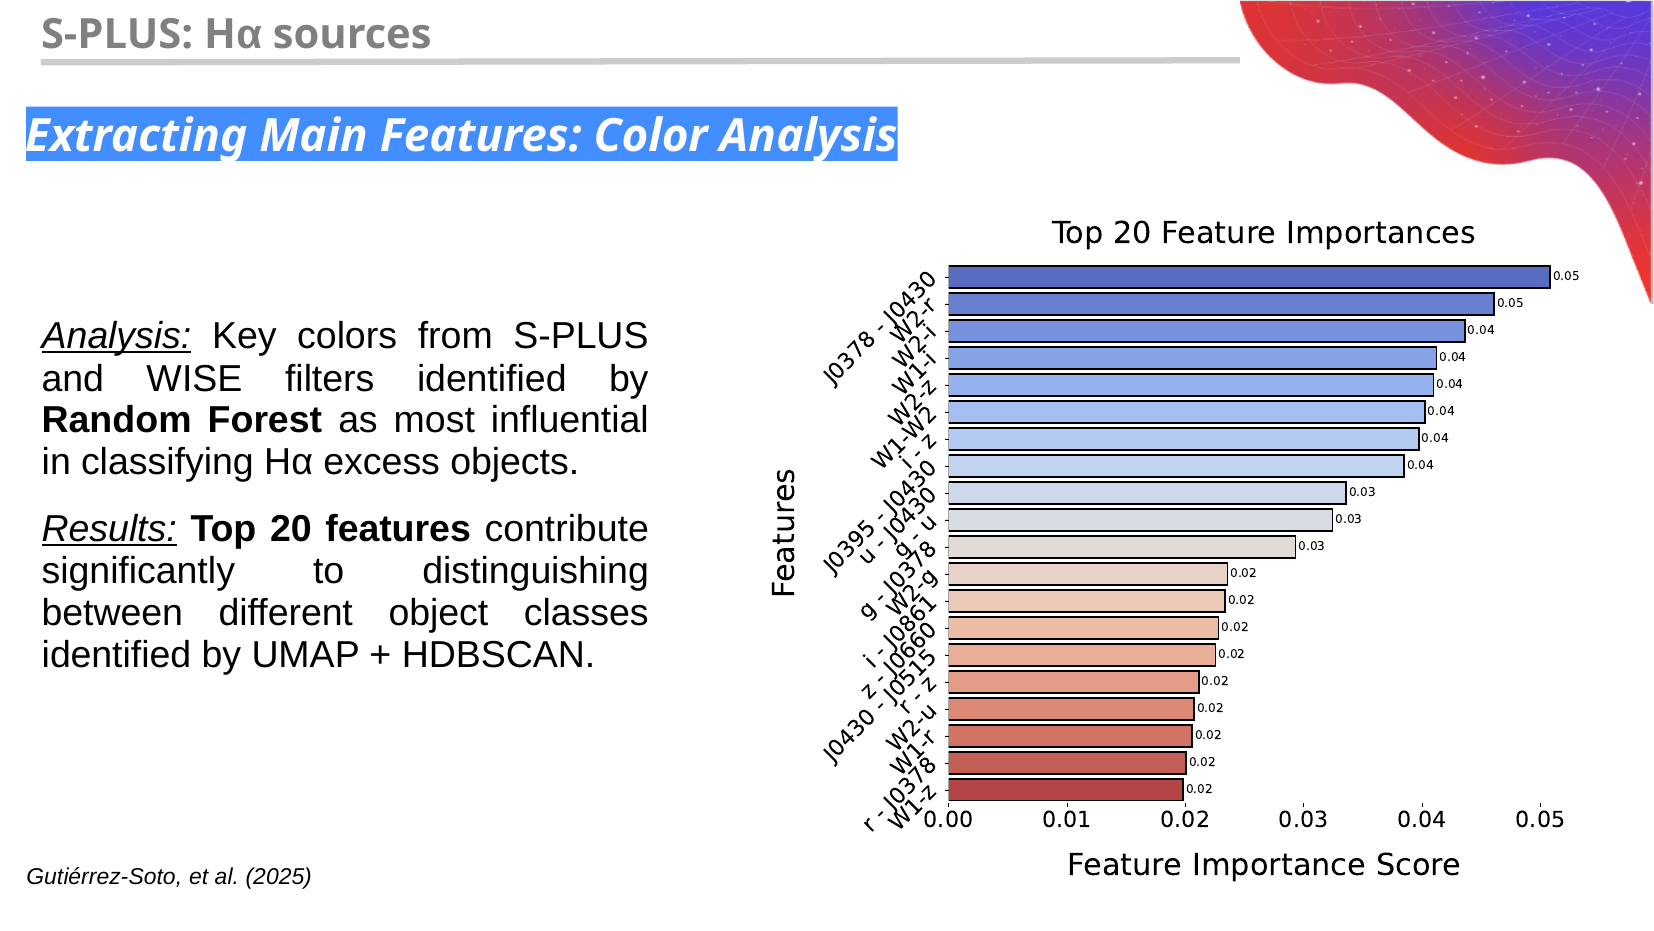

S-PLUS: Hα sources
Extracting Main Features: Color Analysis
Analysis: Key colors from S-PLUS and WISE filters identified by Random Forest as most influential in classifying Hα excess objects.
Results: Top 20 features contribute significantly to distinguishing between different object classes identified by UMAP + HDBSCAN.
Gutiérrez-Soto, et al. (2025)